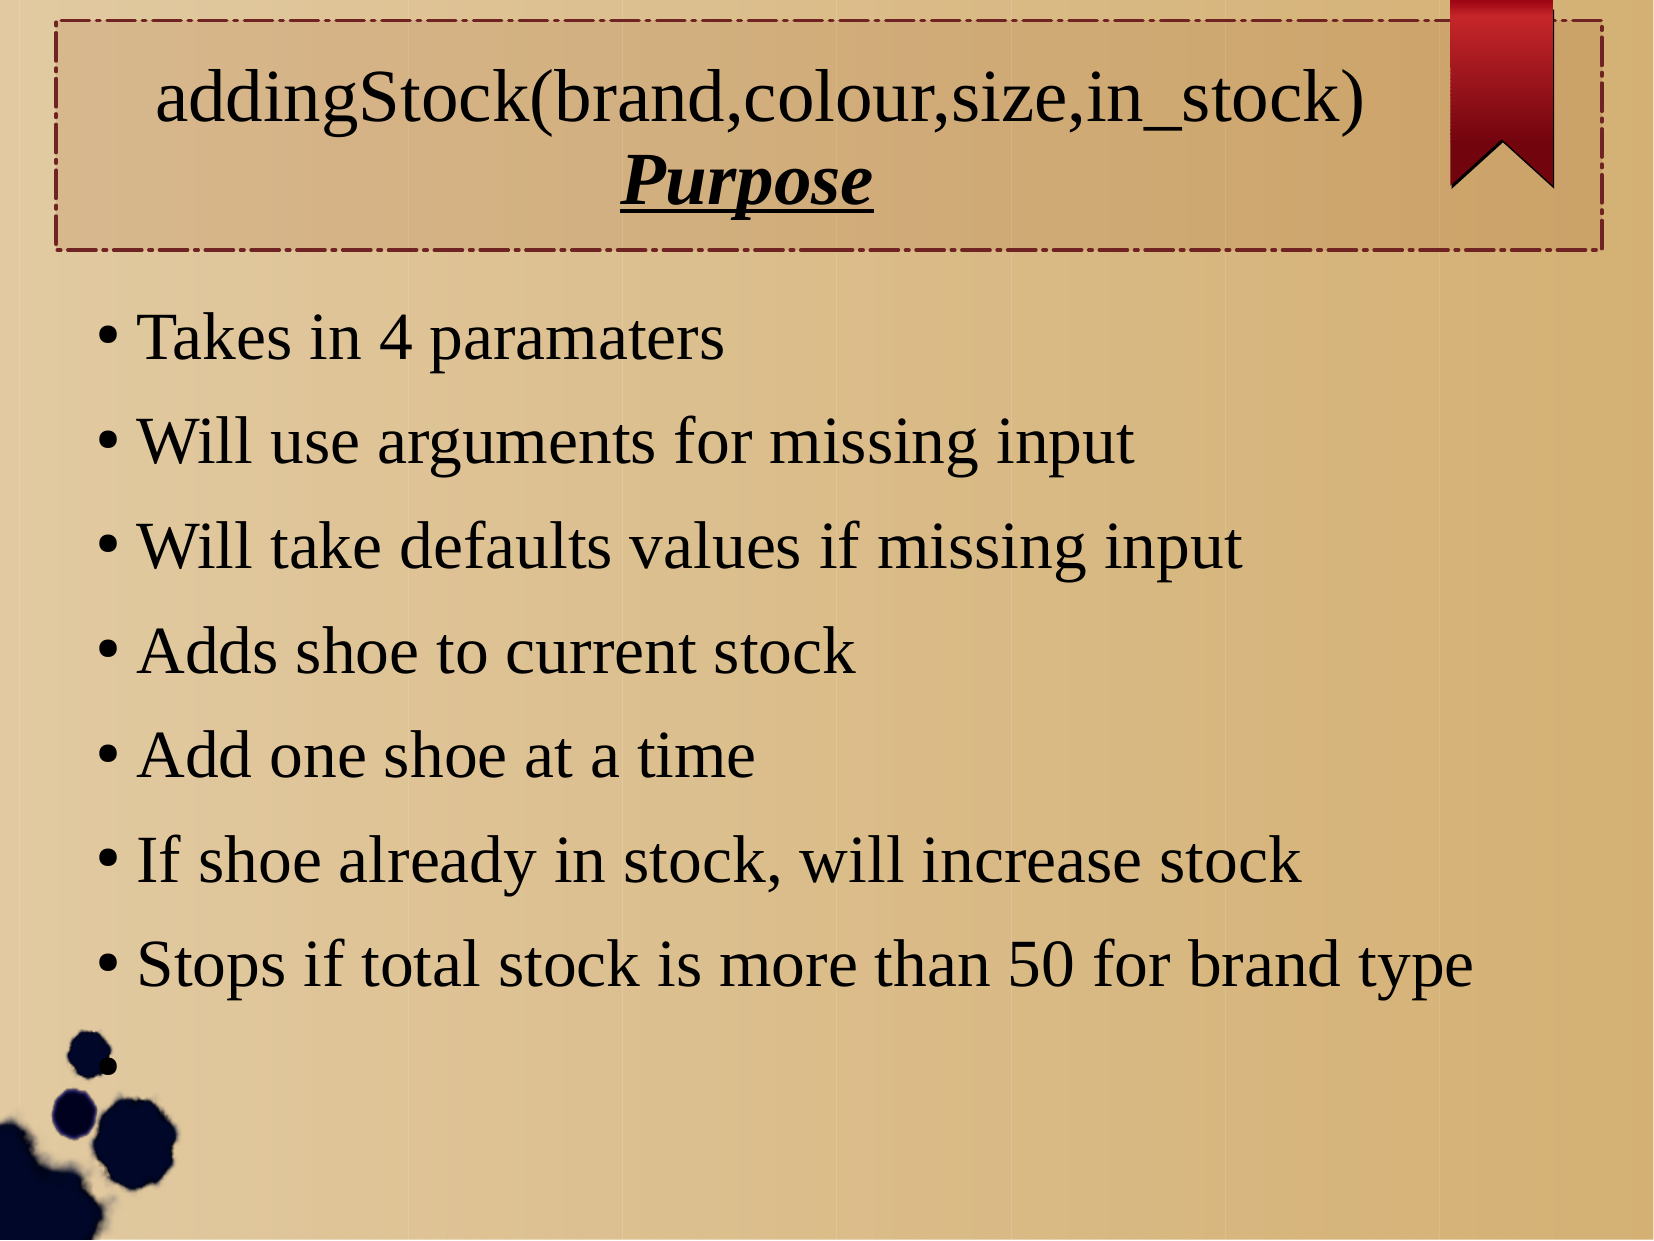

# addingStock(brand,colour,size,in_stock) Purpose
Takes in 4 paramaters
Will use arguments for missing input
Will take defaults values if missing input
Adds shoe to current stock
Add one shoe at a time
If shoe already in stock, will increase stock
Stops if total stock is more than 50 for brand type